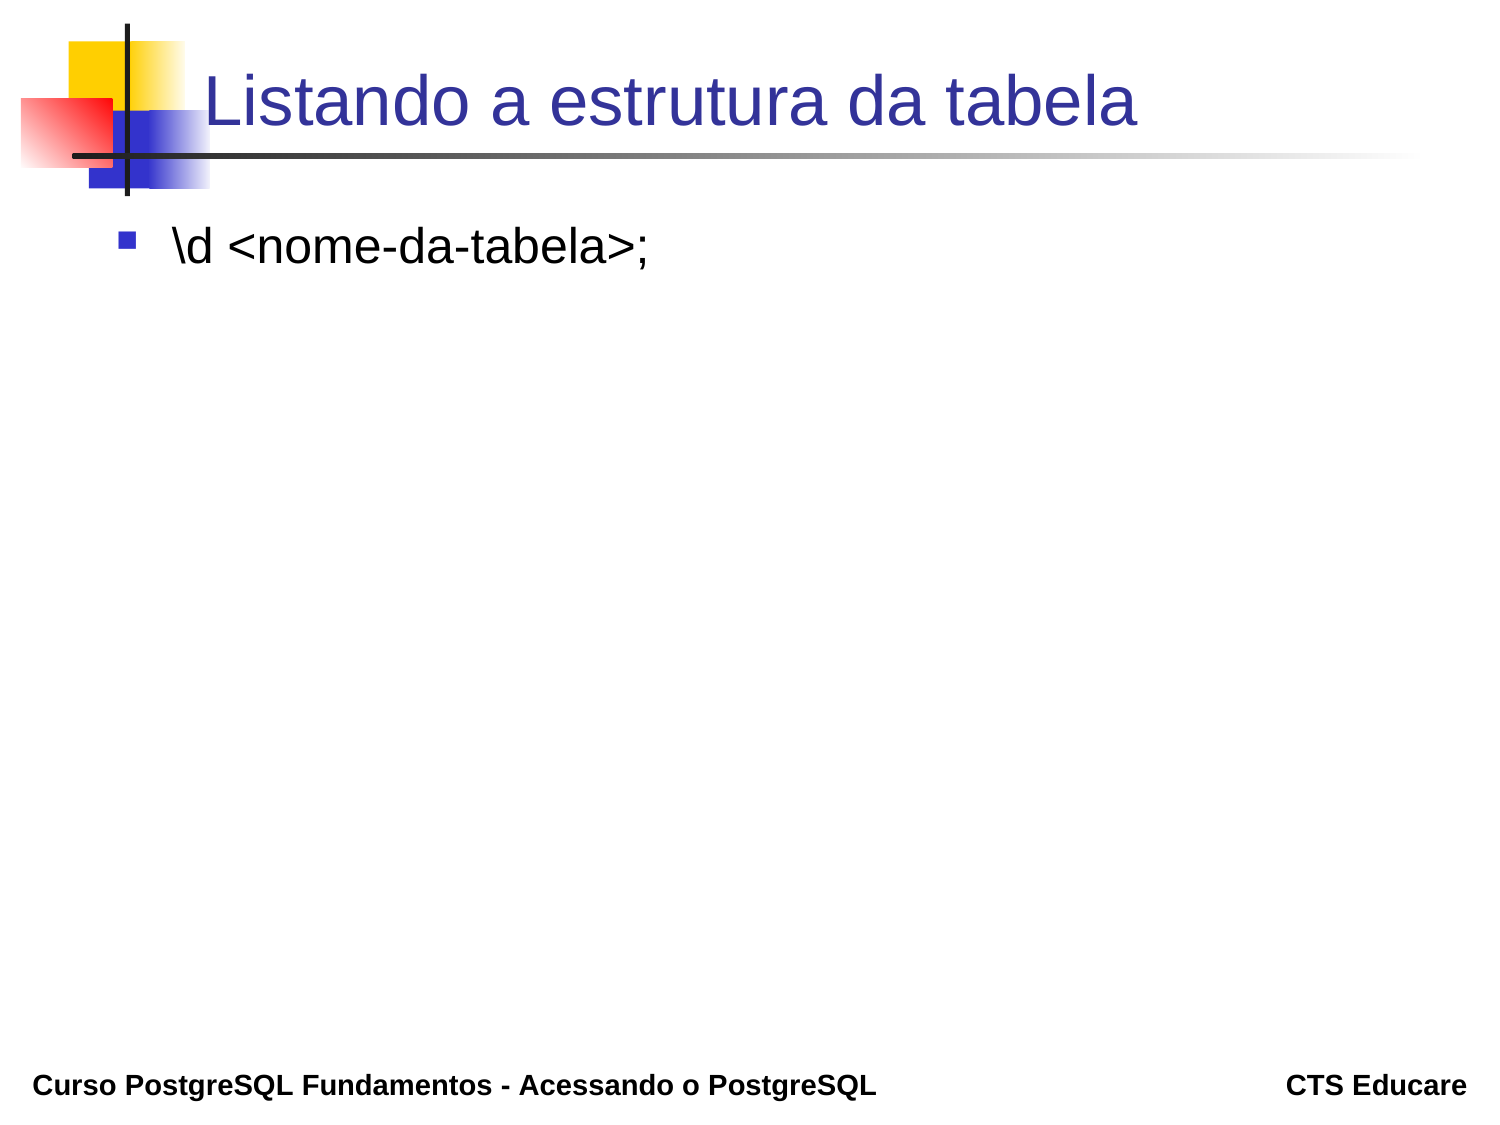

Listando a estrutura da tabela
\d <nome-da-tabela>;